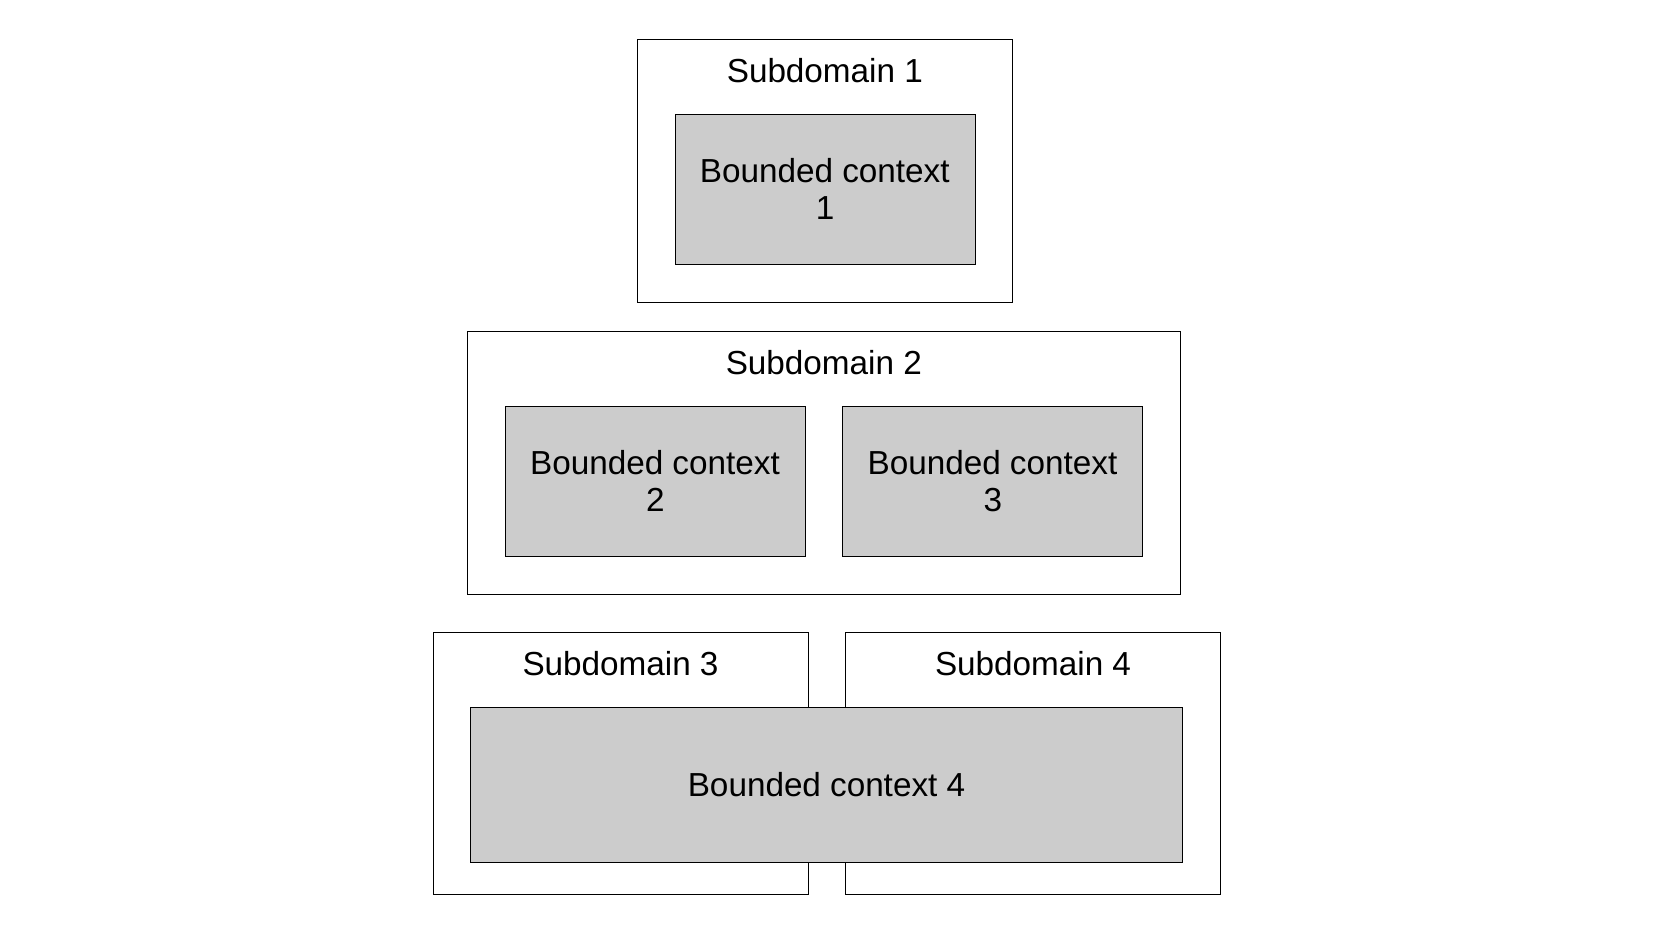

Subdomain 1
Bounded context 1
Subdomain 2
Bounded context 2
Bounded context 3
Subdomain 3
Subdomain 4
Bounded context 4